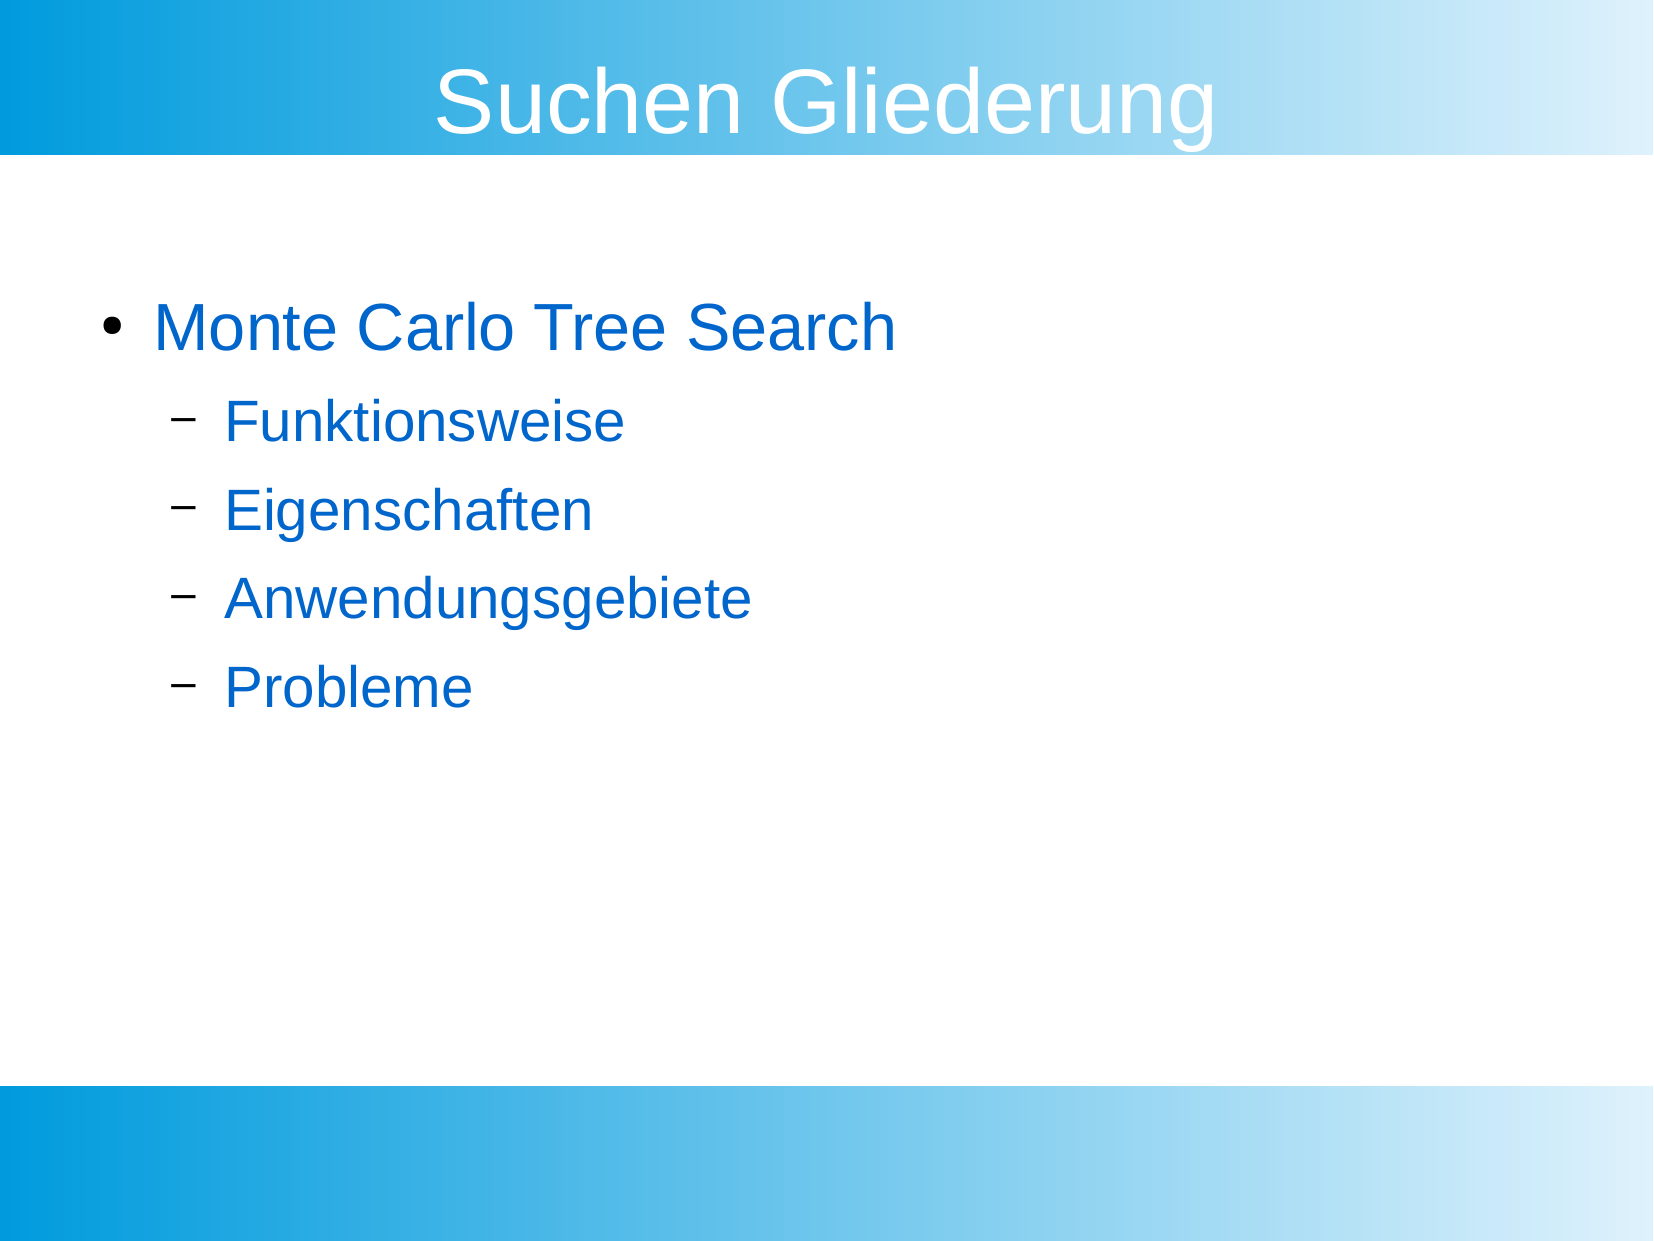

# Suchen Gliederung
Monte Carlo Tree Search
Funktionsweise
Eigenschaften
Anwendungsgebiete
Probleme